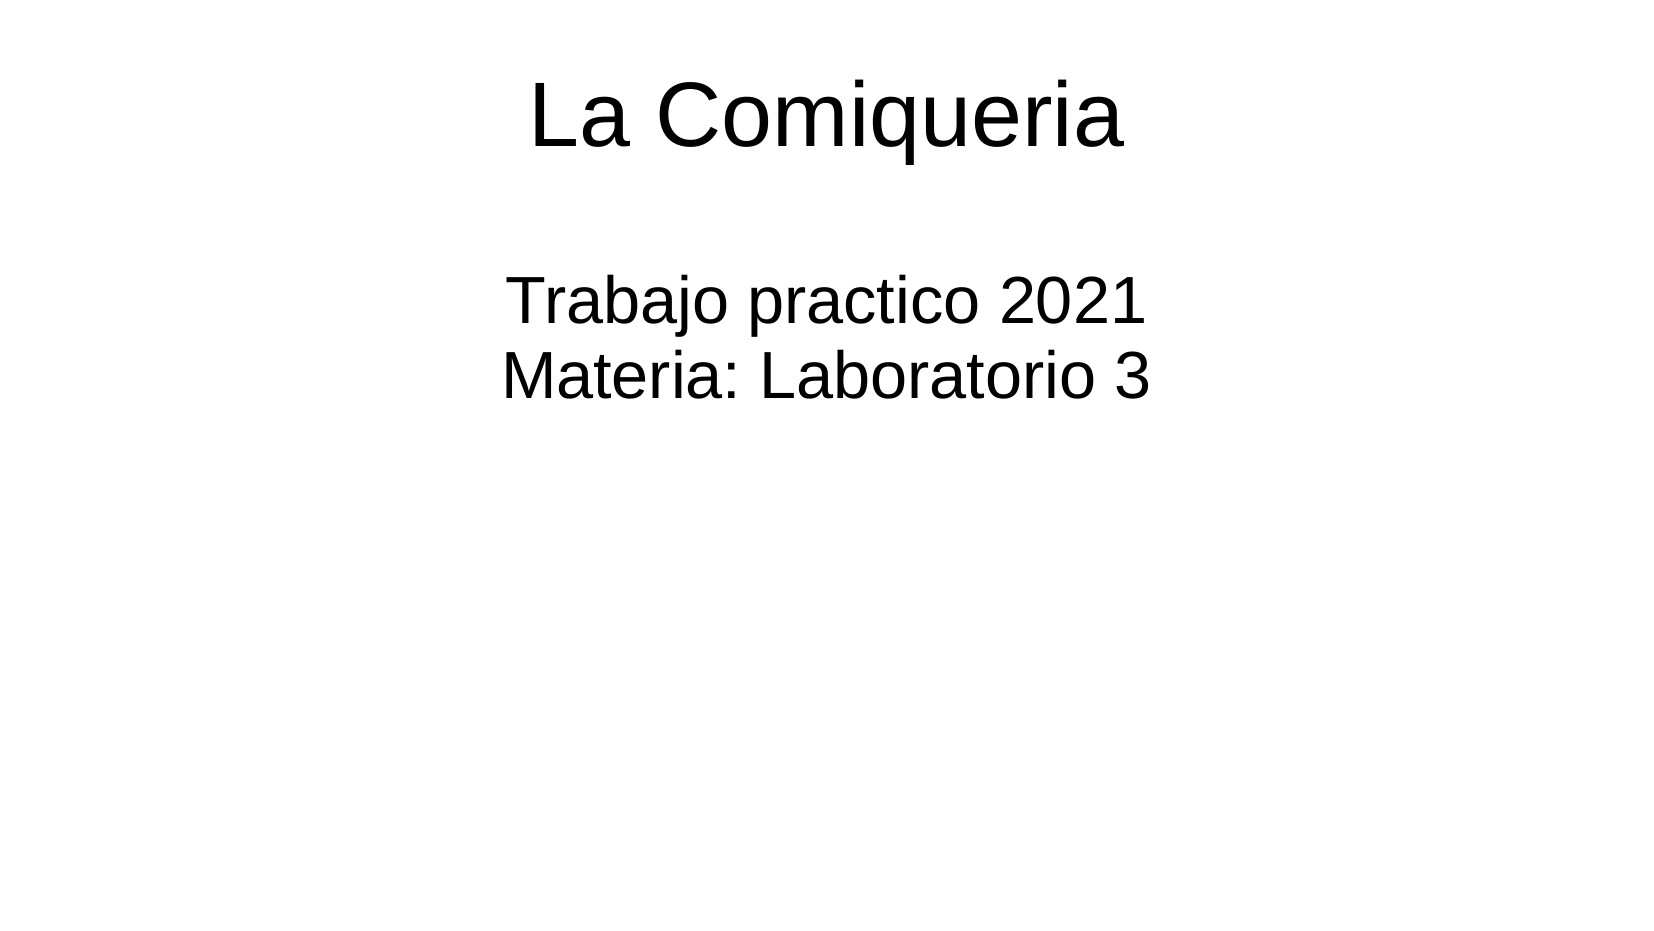

# La Comiqueria
Trabajo practico 2021
Materia: Laboratorio 3